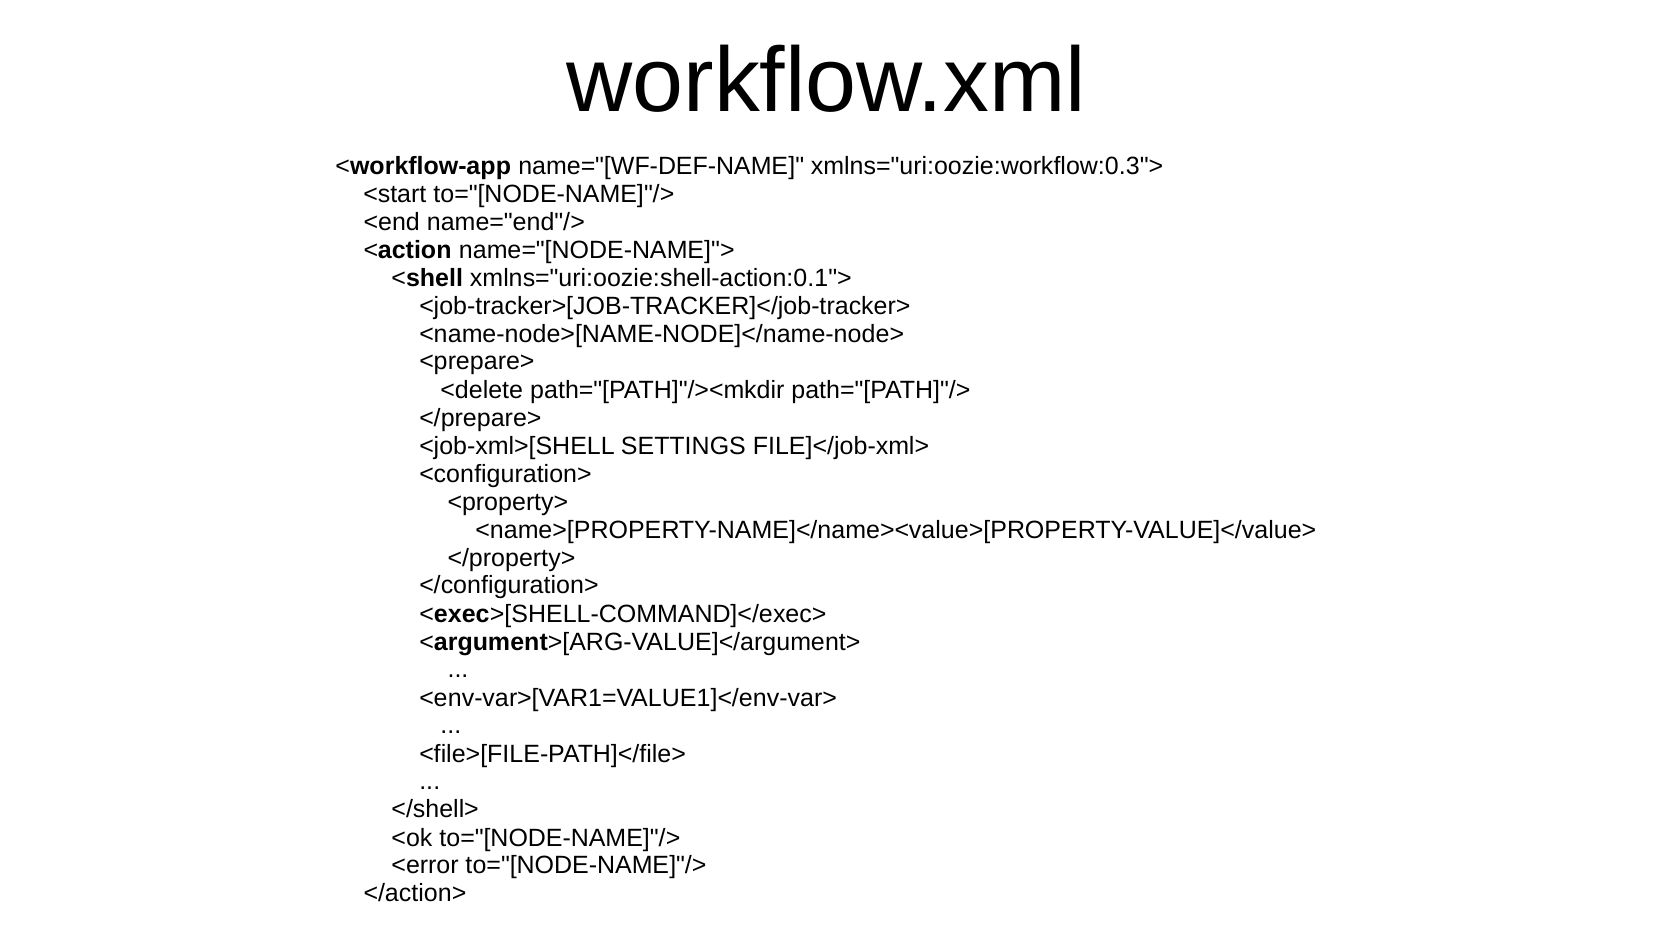

# workflow.xml
<workflow-app name="[WF-DEF-NAME]" xmlns="uri:oozie:workflow:0.3">
 <start to="[NODE-NAME]"/>
 <end name="end"/>
 <action name="[NODE-NAME]">
 <shell xmlns="uri:oozie:shell-action:0.1">
 <job-tracker>[JOB-TRACKER]</job-tracker>
 <name-node>[NAME-NODE]</name-node>
 <prepare>
 <delete path="[PATH]"/><mkdir path="[PATH]"/>
 </prepare>
 <job-xml>[SHELL SETTINGS FILE]</job-xml>
 <configuration>
 <property>
 <name>[PROPERTY-NAME]</name><value>[PROPERTY-VALUE]</value>
 </property>
 </configuration>
 <exec>[SHELL-COMMAND]</exec>
 <argument>[ARG-VALUE]</argument>
 ...
 <env-var>[VAR1=VALUE1]</env-var>
 ...
 <file>[FILE-PATH]</file>
 ...
 </shell>
 <ok to="[NODE-NAME]"/>
 <error to="[NODE-NAME]"/>
 </action>